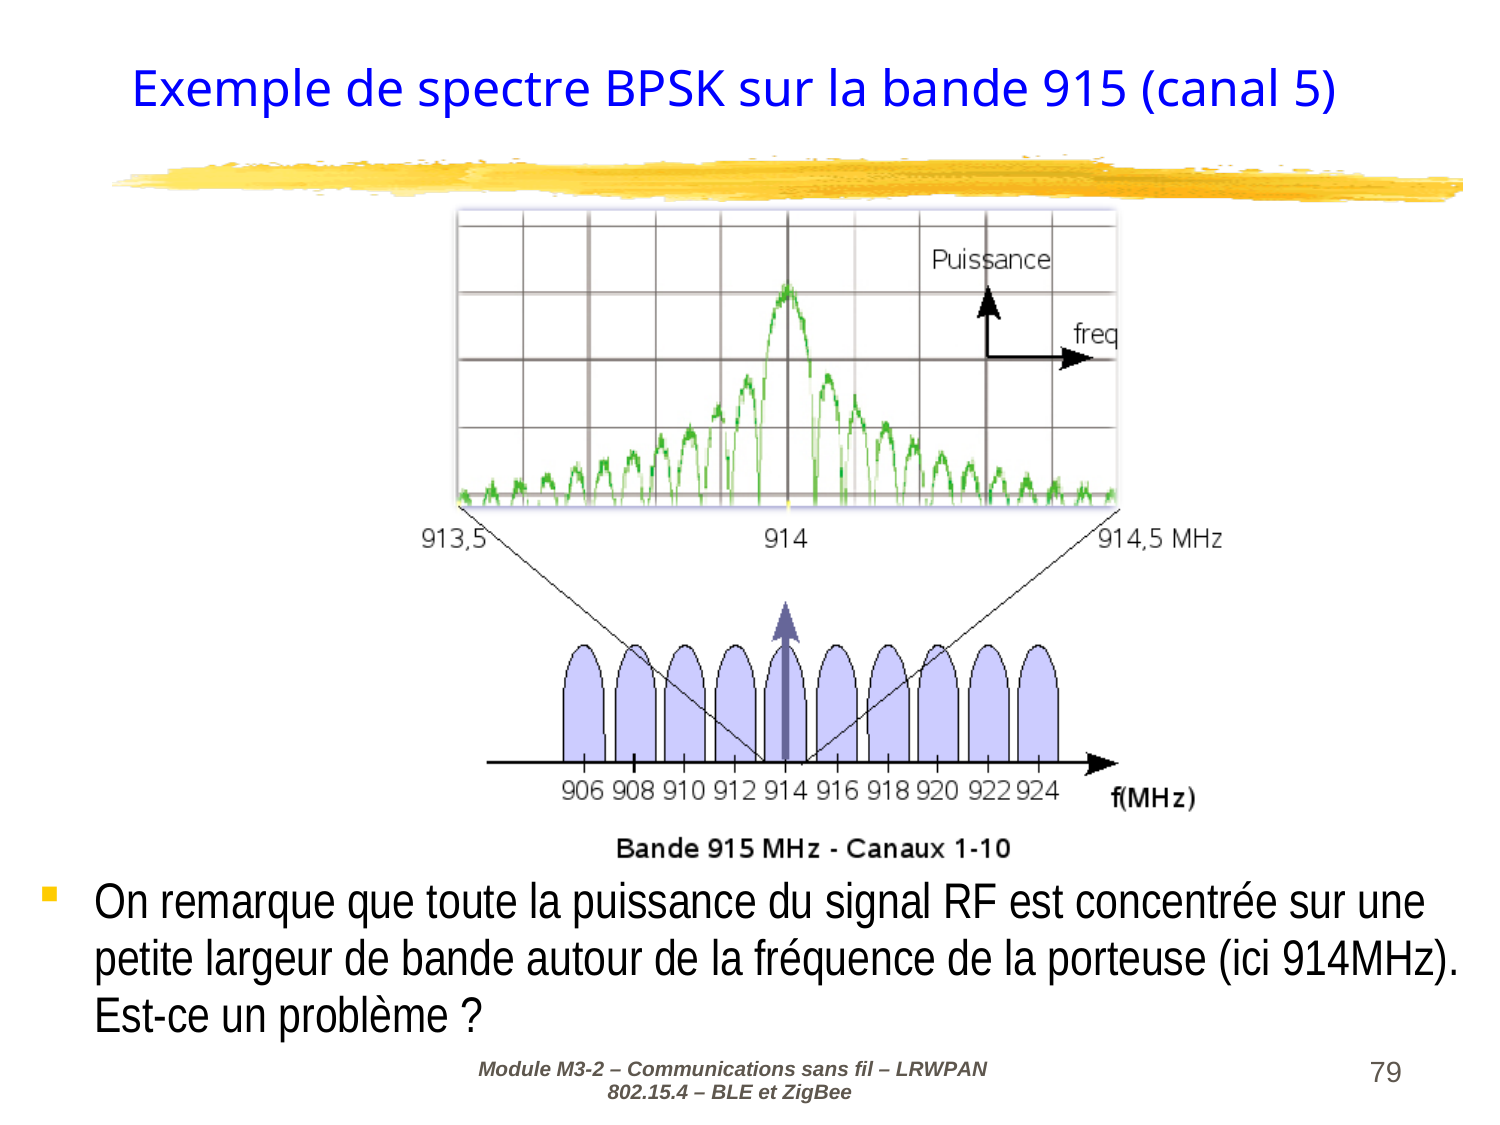

# Exemple de spectre BPSK sur la bande 915 (canal 5)
On remarque que toute la puissance du signal RF est concentrée sur une petite largeur de bande autour de la fréquence de la porteuse (ici 914MHz). Est-ce un problème ?
79